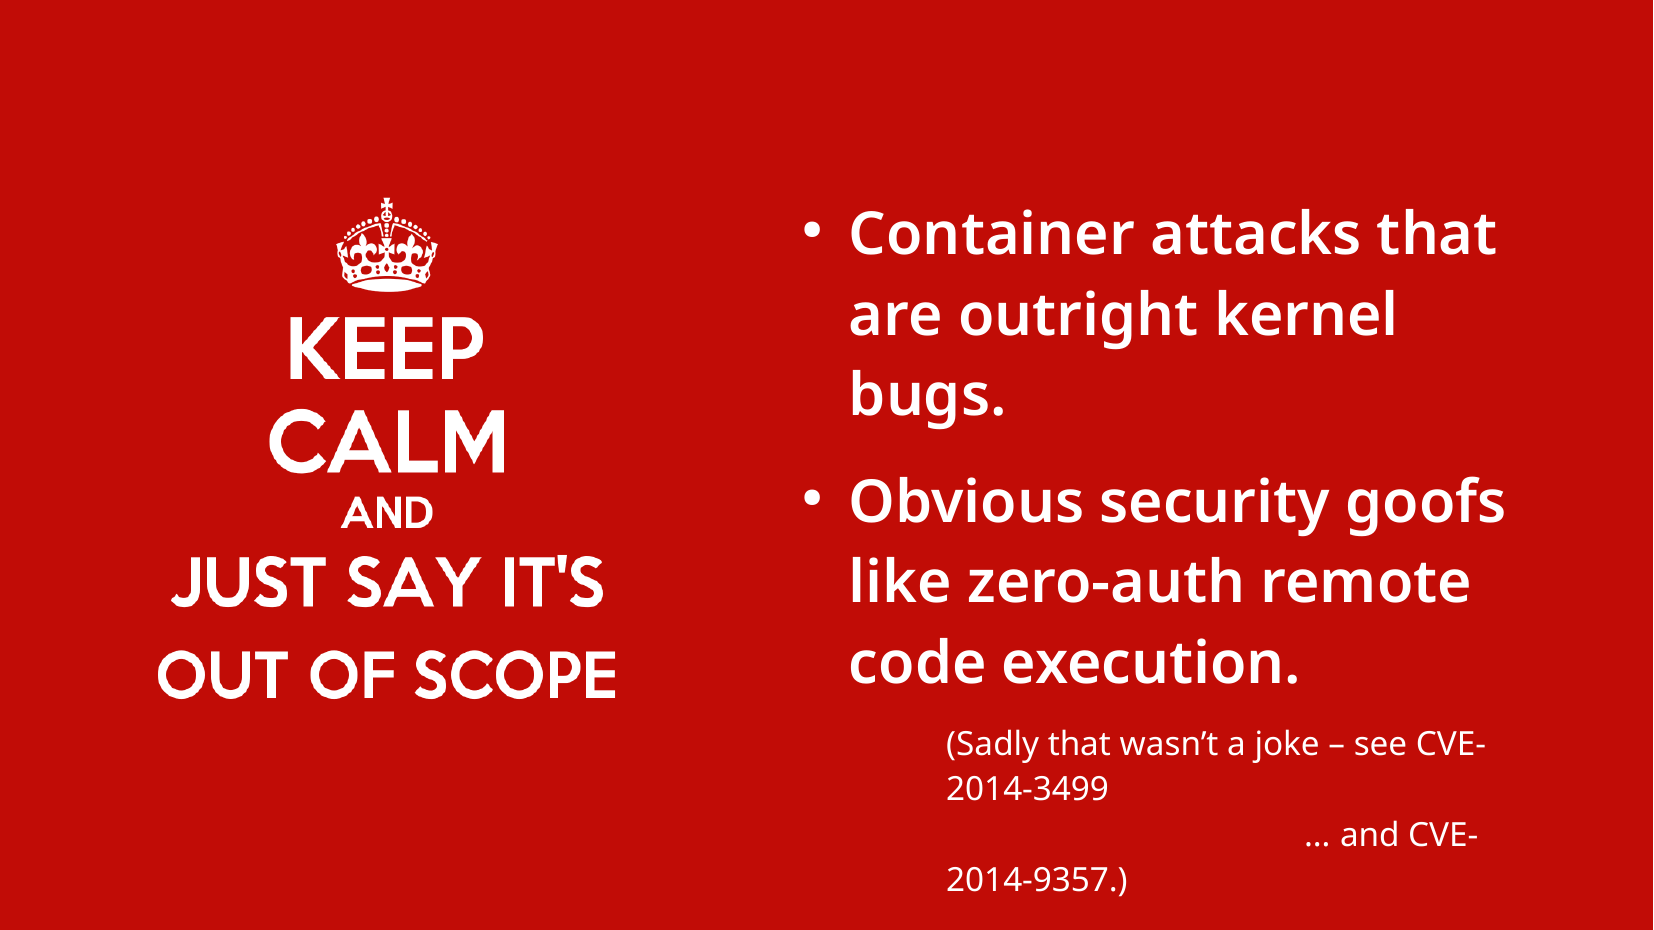

# Container attacks that are outright kernel bugs.
Obvious security goofs like zero-auth remote code execution.
(Sadly that wasn’t a joke – see CVE-2014-3499
 … and CVE-2014-9357.)